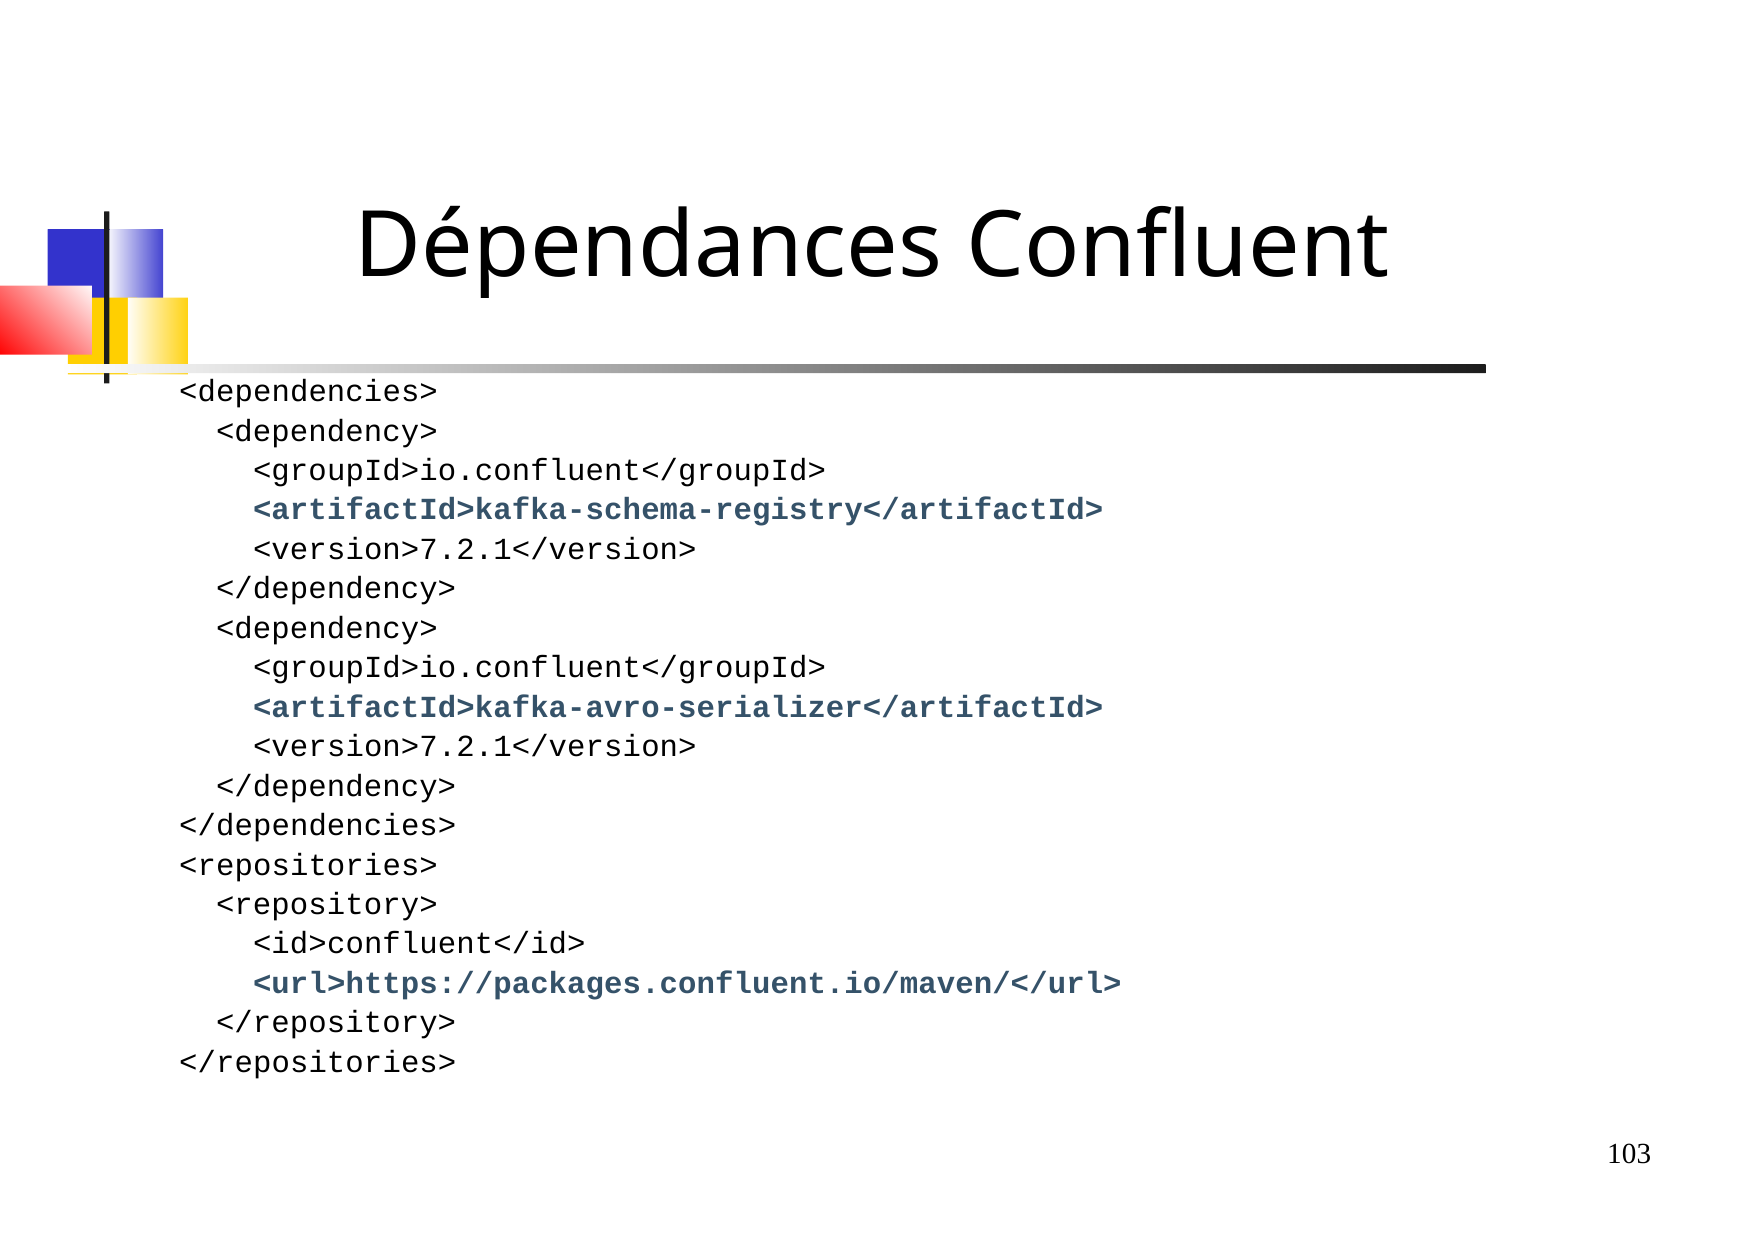

# Dépendances Confluent
<dependencies>
 <dependency>
 <groupId>io.confluent</groupId>
 <artifactId>kafka-schema-registry</artifactId>
 <version>7.2.1</version>
 </dependency>
 <dependency>
 <groupId>io.confluent</groupId>
 <artifactId>kafka-avro-serializer</artifactId>
 <version>7.2.1</version>
 </dependency>
</dependencies>
<repositories>
 <repository>
 <id>confluent</id>
 <url>https://packages.confluent.io/maven/</url>
 </repository>
</repositories>